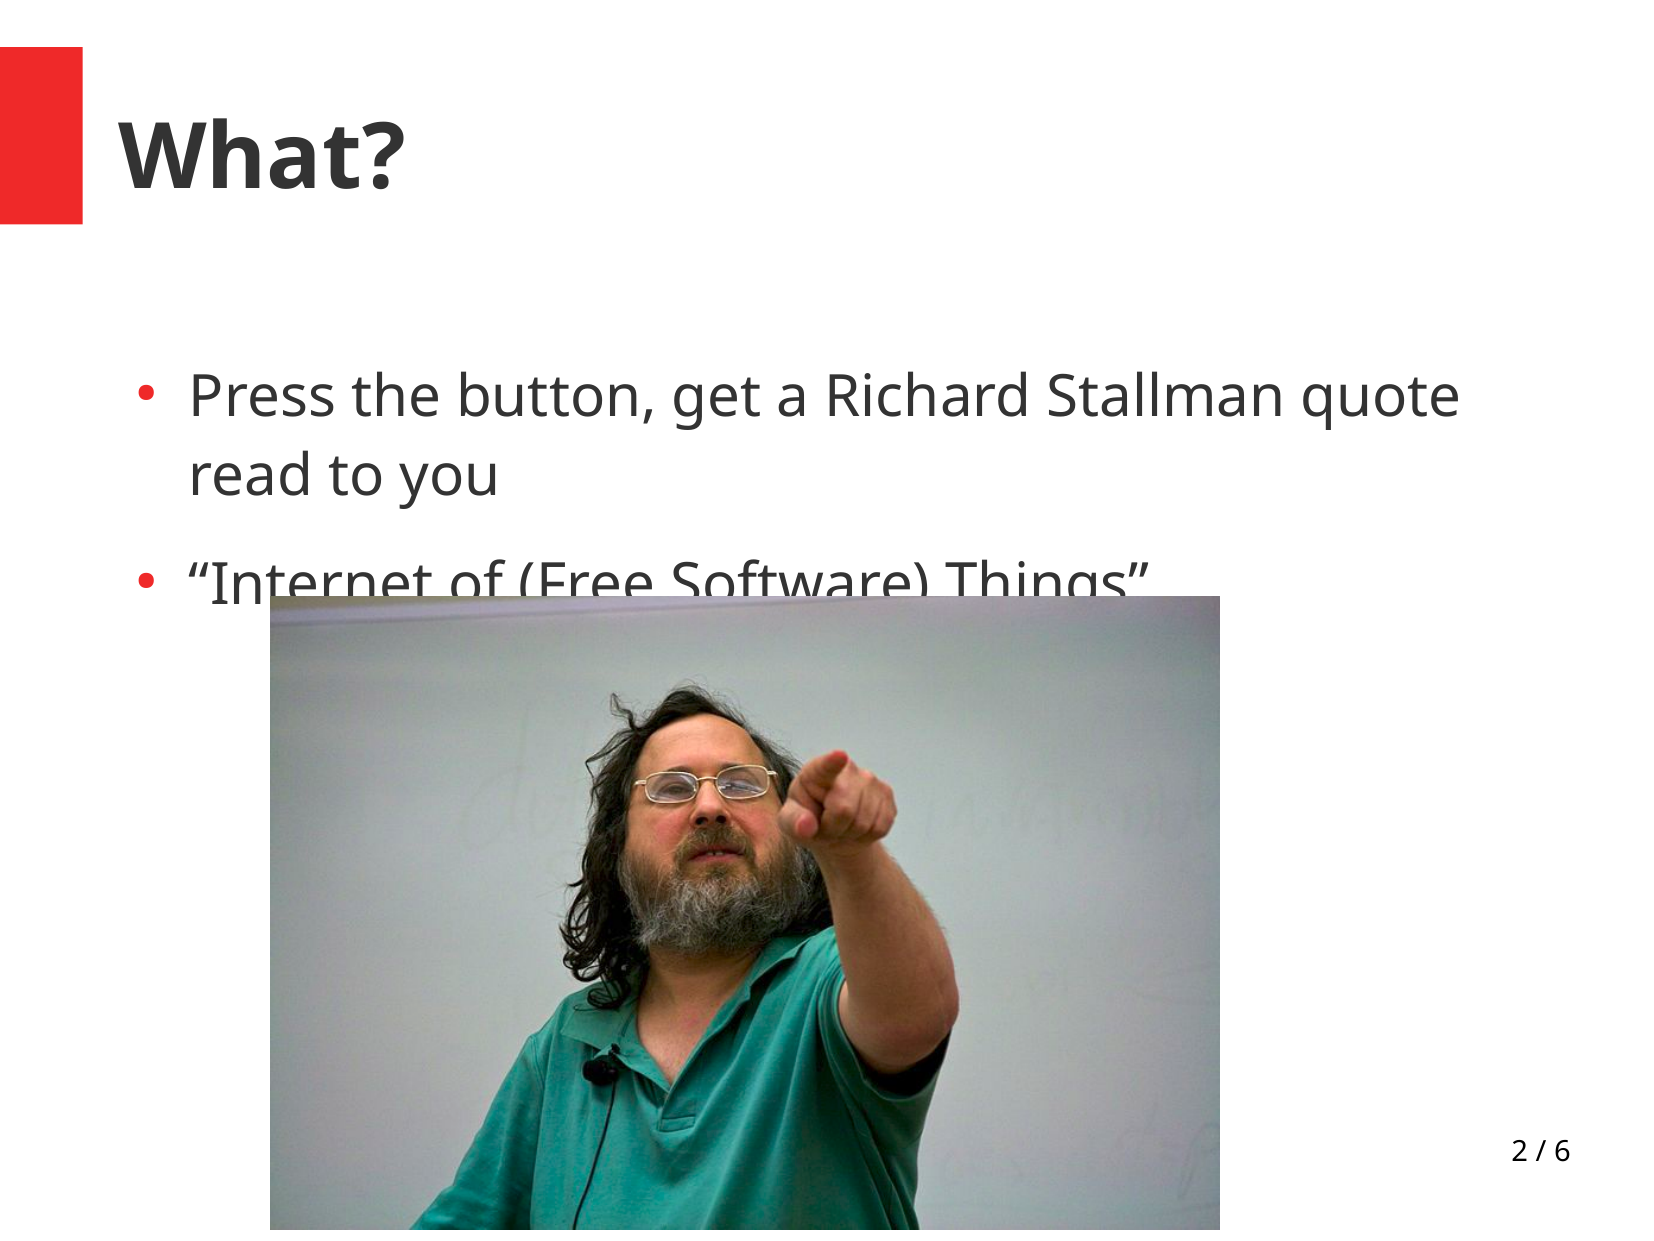

# What?
Press the button, get a Richard Stallman quote read to you
“Internet of (Free Software) Things”
2